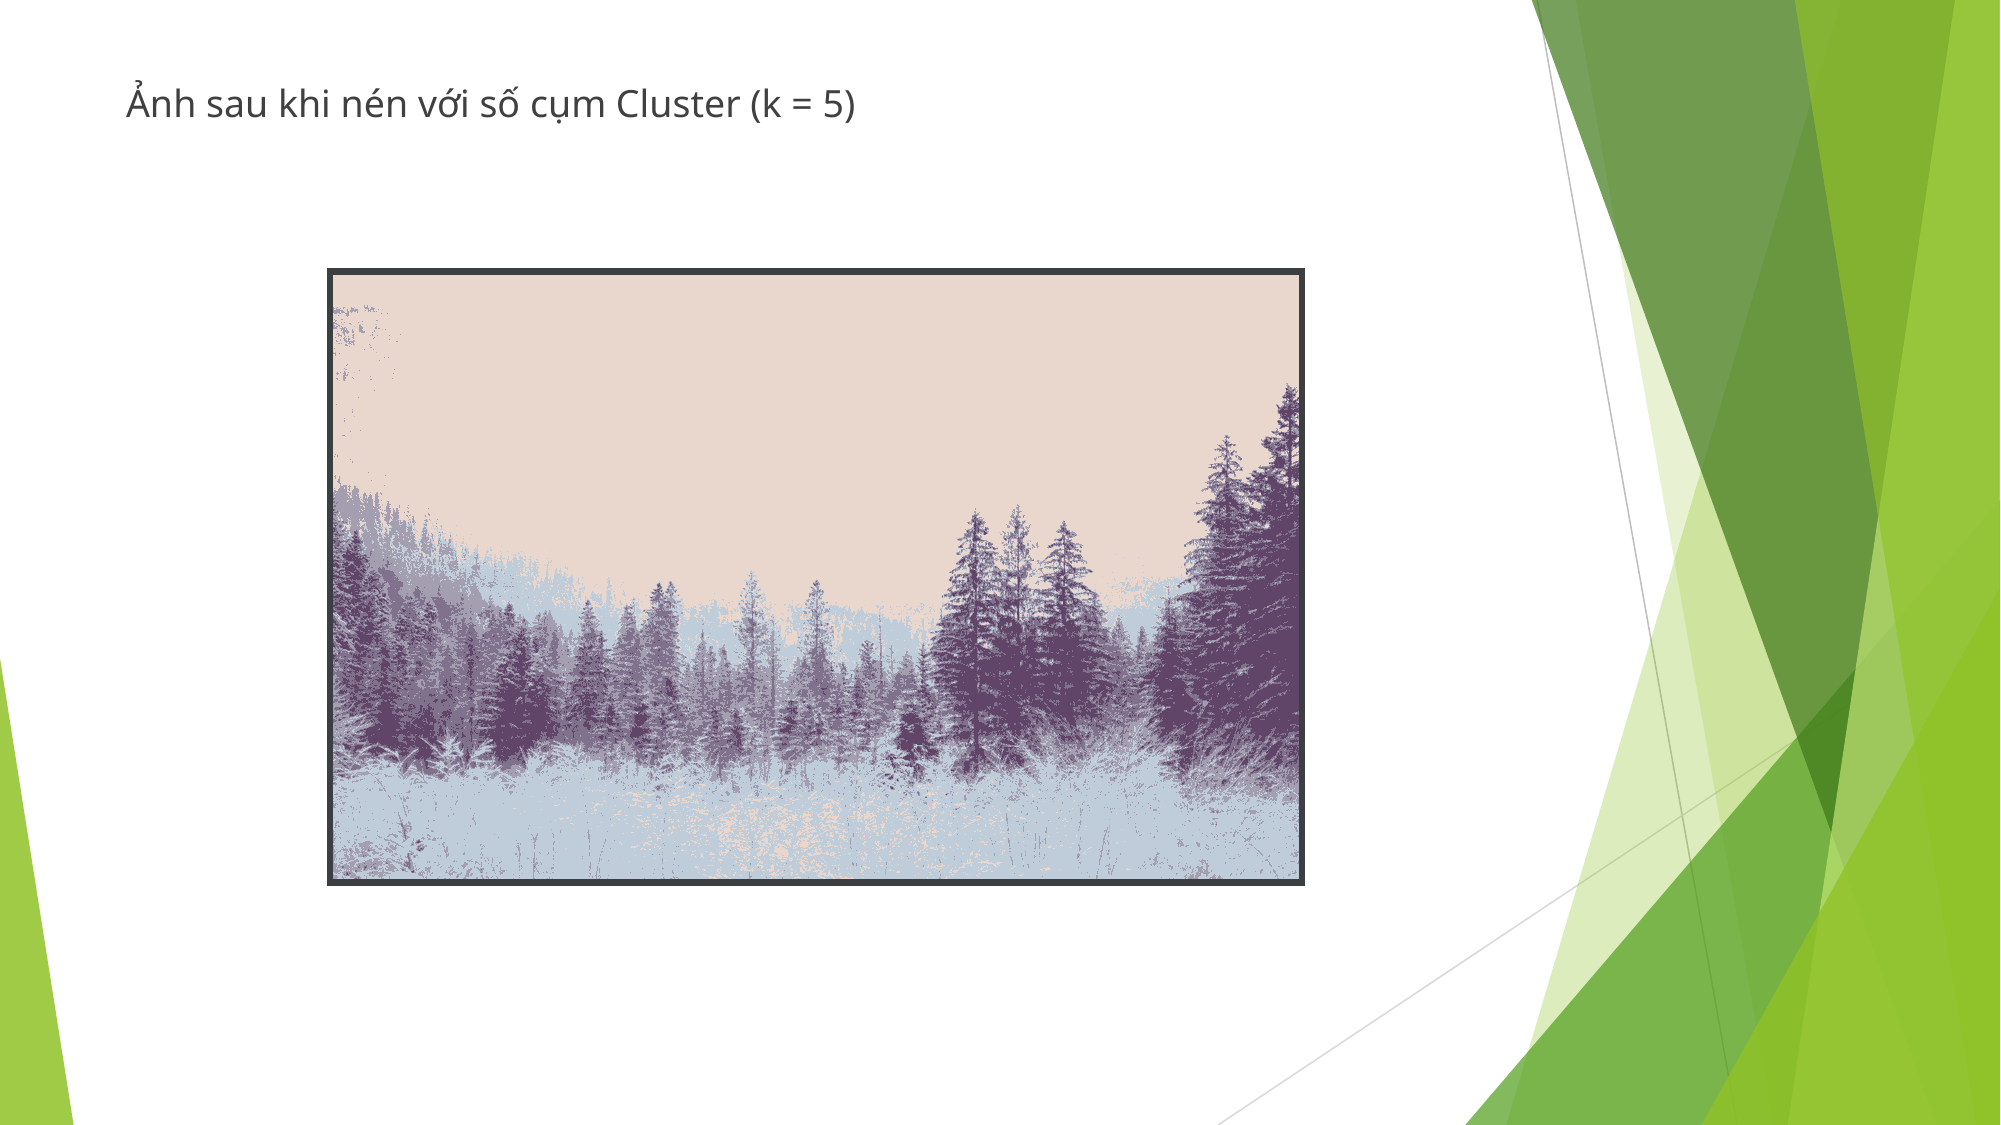

# Ảnh sau khi nén với số cụm Cluster (k = 5)